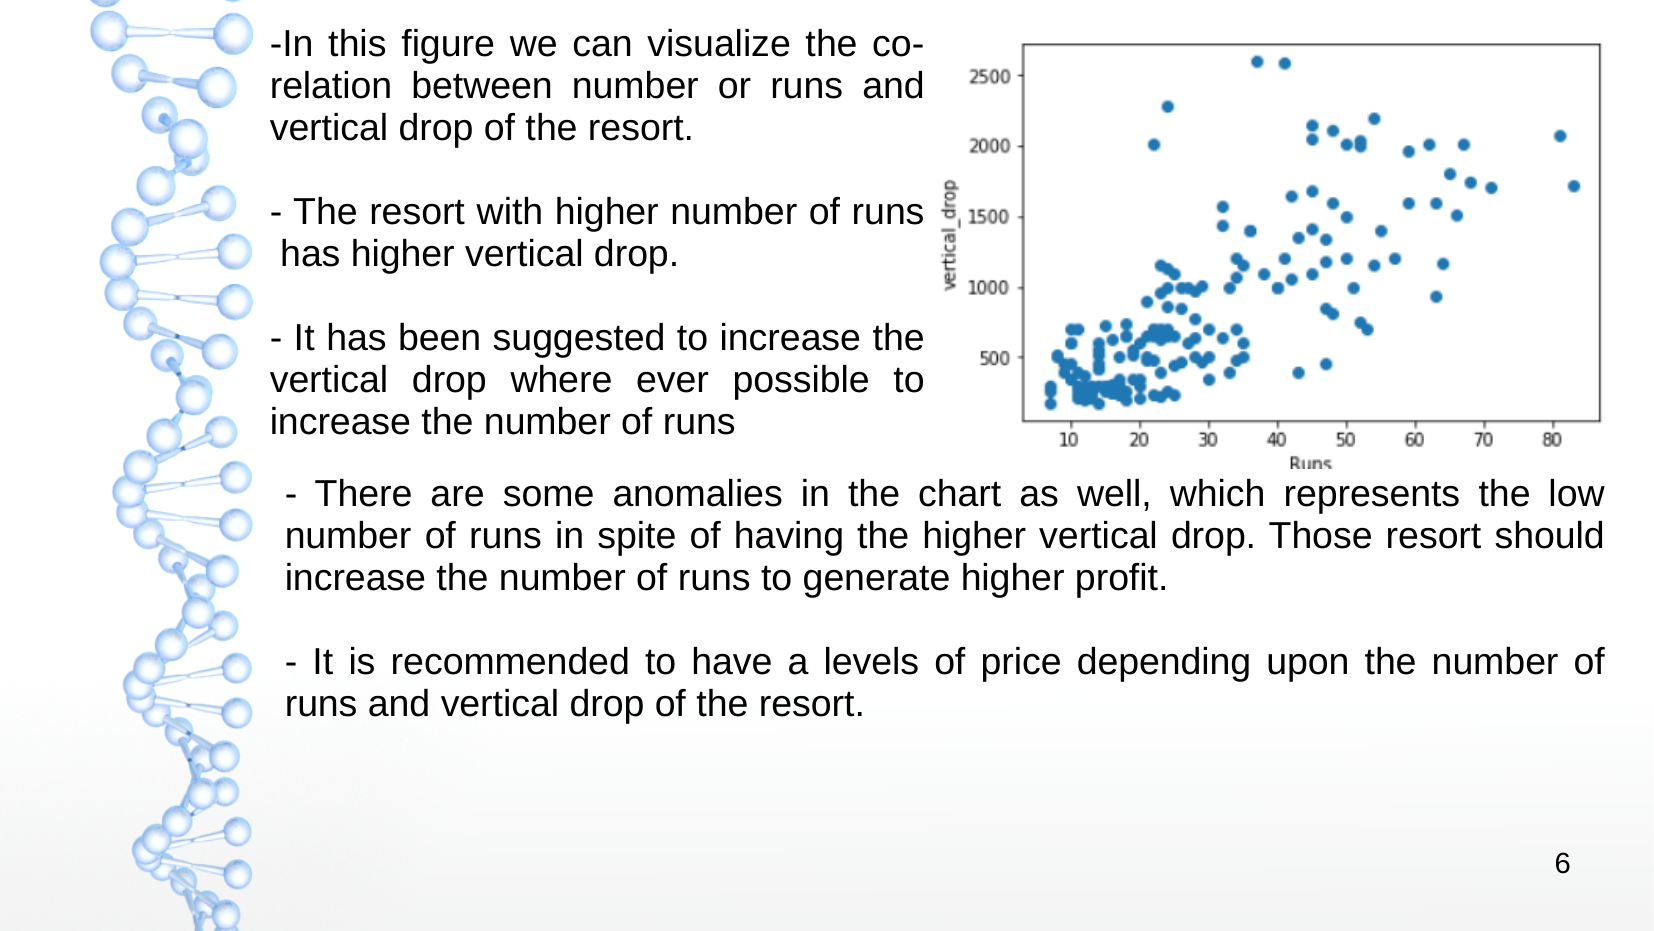

-In this figure we can visualize the co-relation between number or runs and vertical drop of the resort.
- The resort with higher number of runs has higher vertical drop.
- It has been suggested to increase the vertical drop where ever possible to increase the number of runs
- There are some anomalies in the chart as well, which represents the low number of runs in spite of having the higher vertical drop. Those resort should increase the number of runs to generate higher profit.
- It is recommended to have a levels of price depending upon the number of runs and vertical drop of the resort.
6